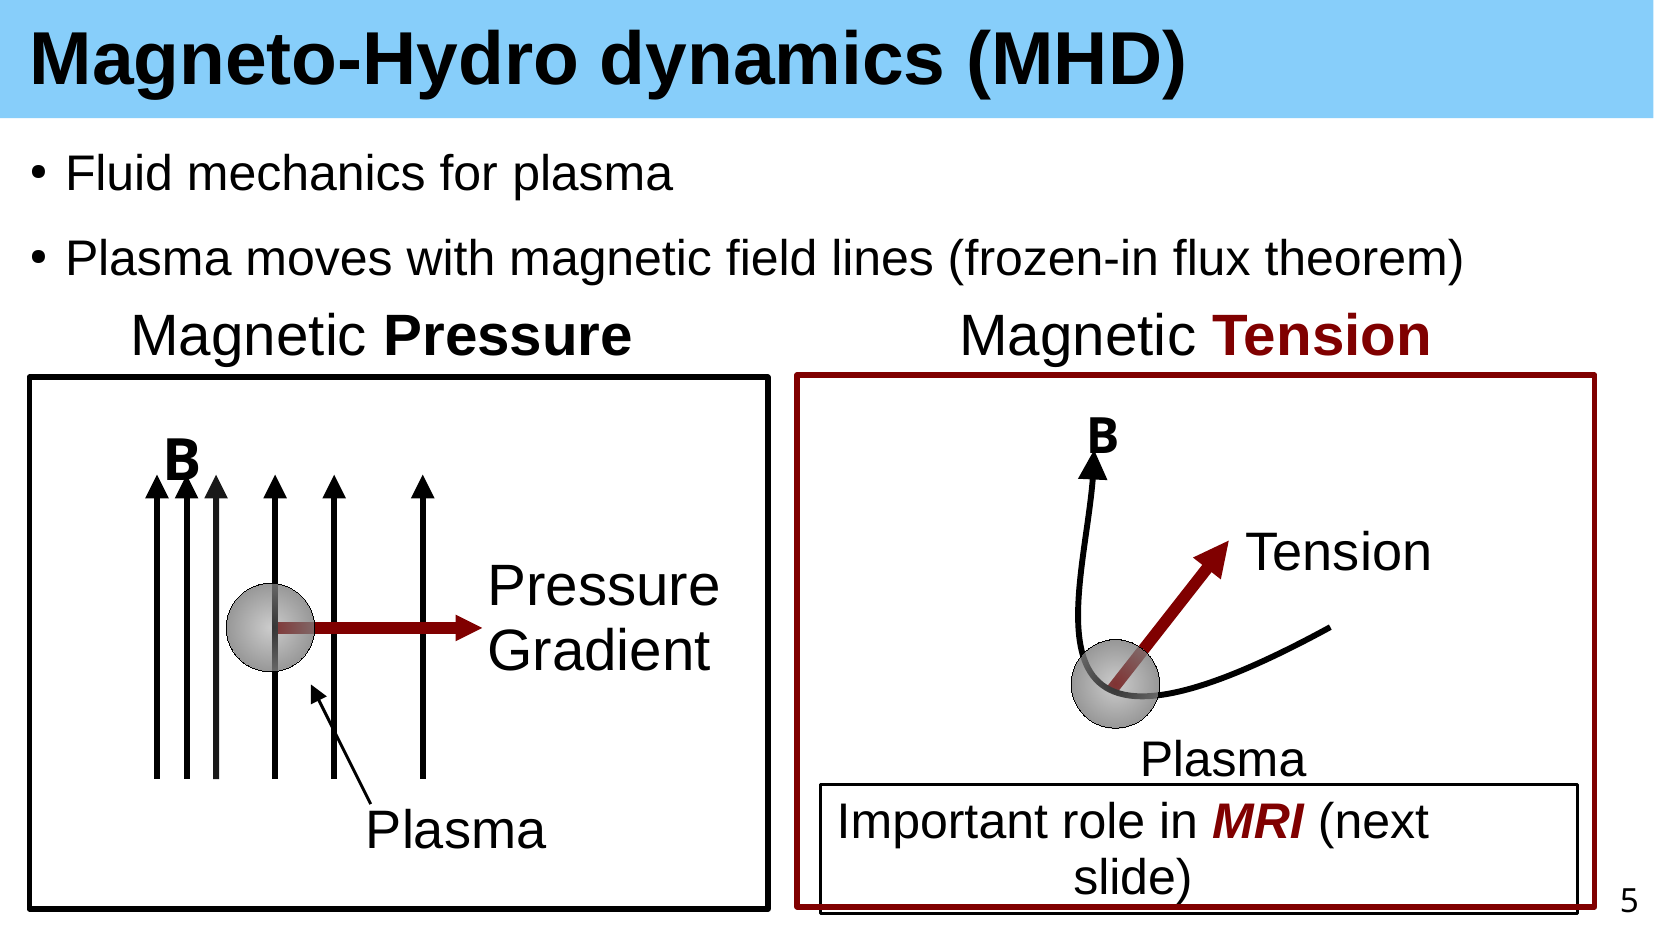

# Magneto-Hydro dynamics (MHD)
Fluid mechanics for plasma
Plasma moves with magnetic field lines (frozen-in flux theorem)
Magnetic Pressure
Magnetic Tension
B
B
Tension
Pressure
Gradient
Plasma
Important role in MRI (next slide)
Plasma